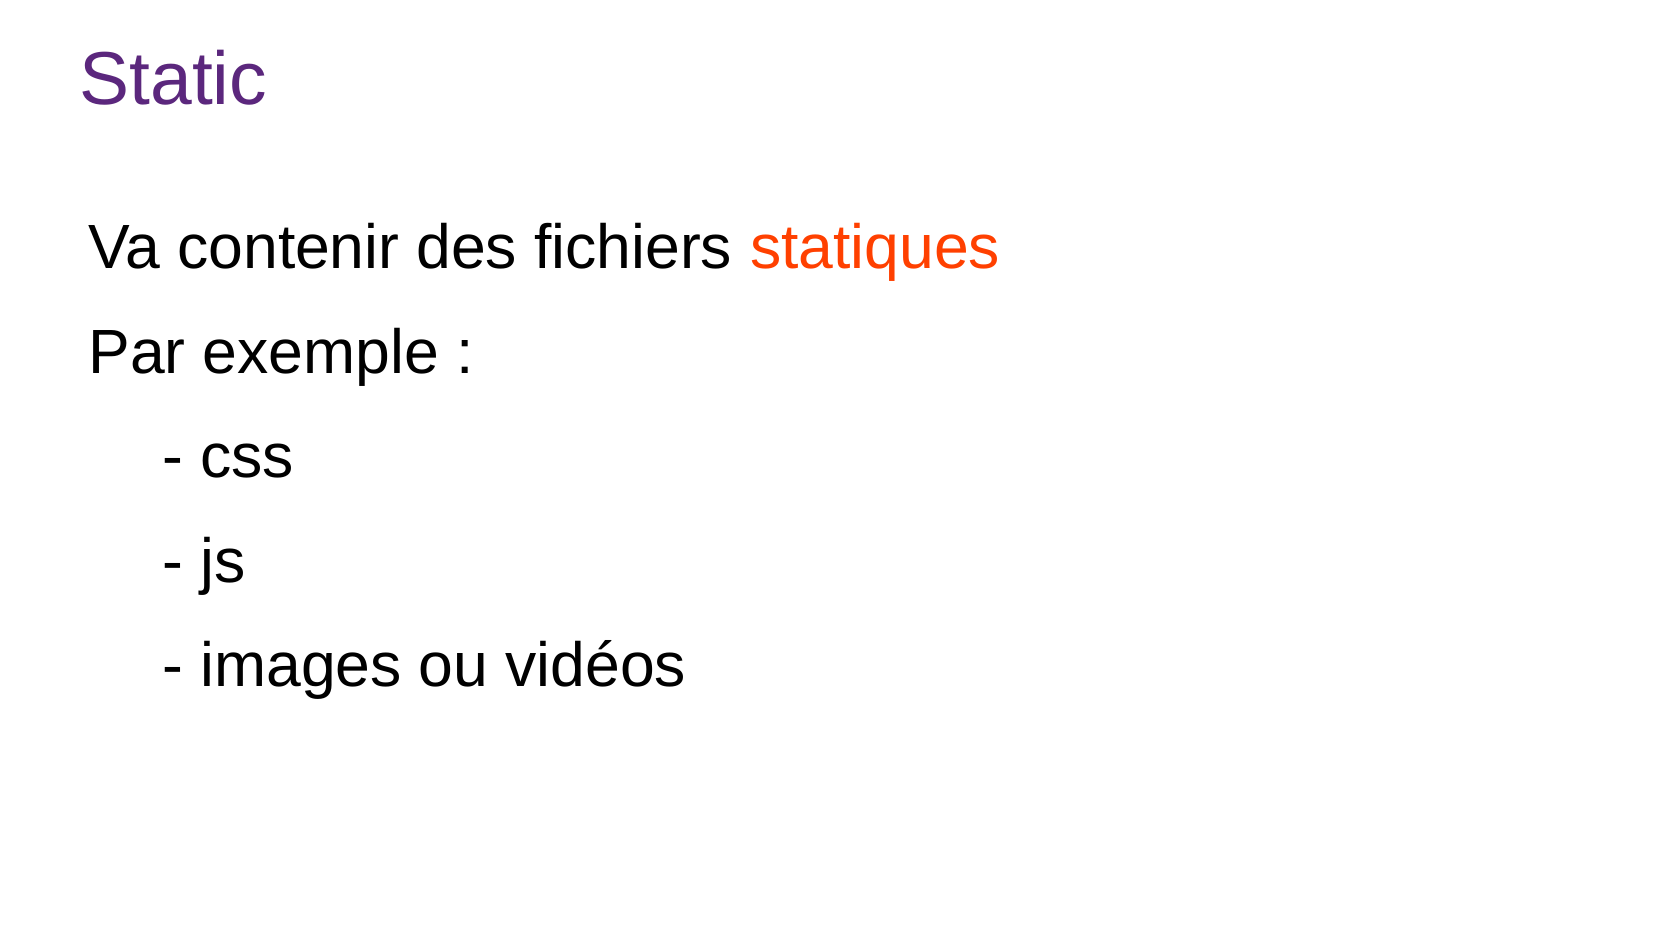

# Static
Va contenir des fichiers statiques
Par exemple :
	- css
	- js
	- images ou vidéos